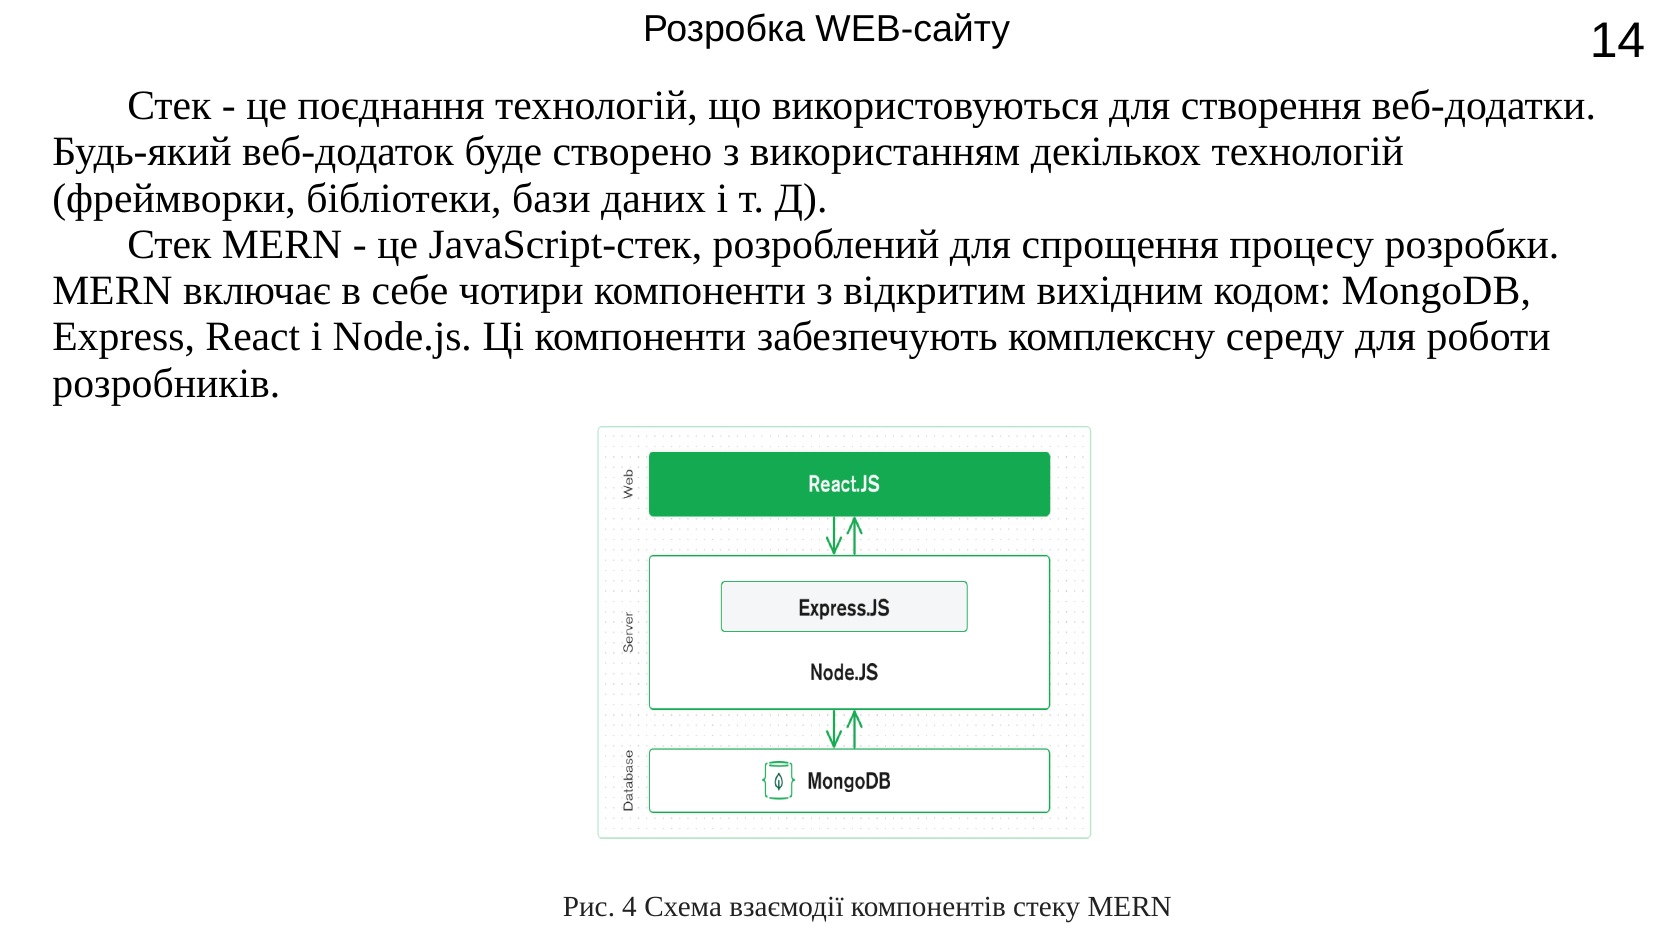

Розробка WEB-сайту
	Стек - це поєднання технологій, що використовуються для створення веб-додатки. Будь-який веб-додаток буде створено з використанням декількох технологій (фреймворки, бібліотеки, бази даних і т. Д).
	Стек MERN - це JavaScript-стек, розроблений для спрощення процесу розробки. MERN включає в себе чотири компоненти з відкритим вихідним кодом: MongoDB, Express, React і Node.js. Ці компоненти забезпечують комплексну середу для роботи розробників.
Рис. 4 Схема взаємодії компонентів стеку MERN